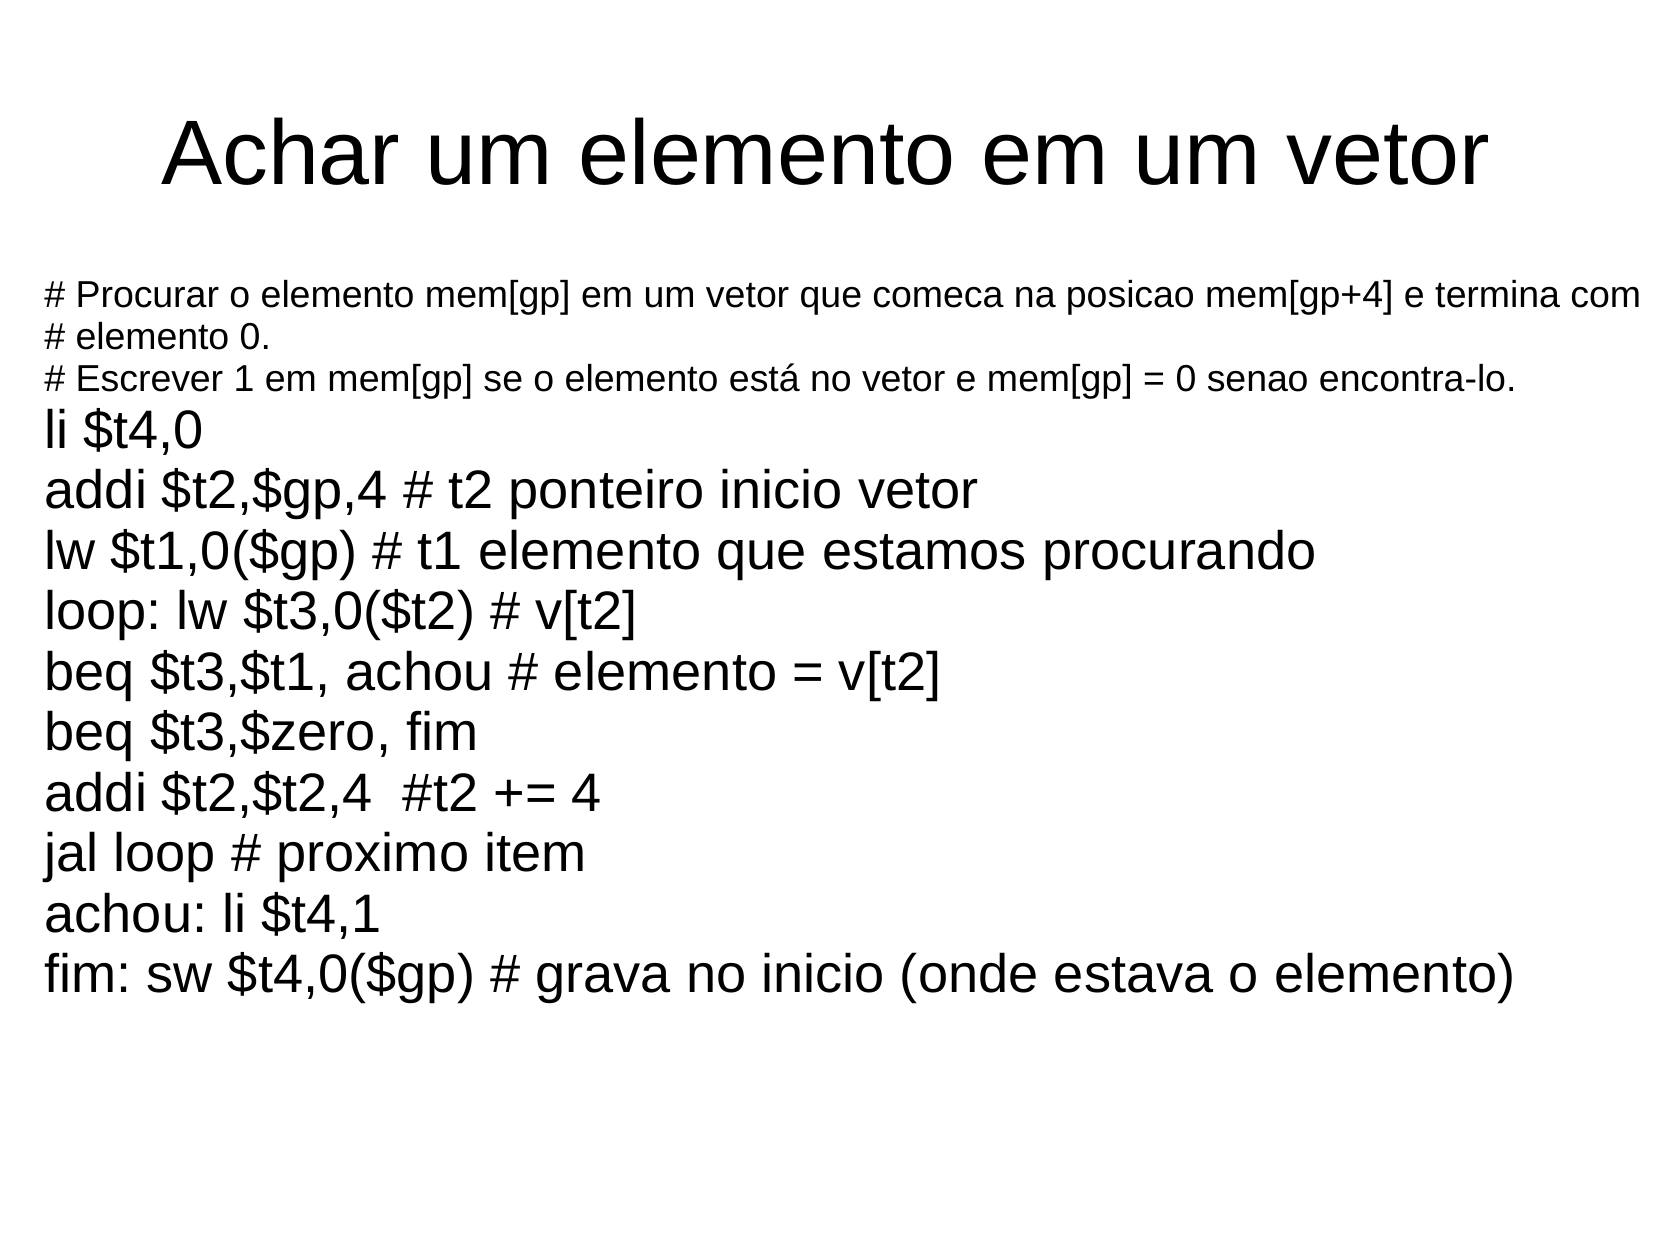

# Achar um elemento em um vetor
# Procurar o elemento mem[gp] em um vetor que comeca na posicao mem[gp+4] e termina com
# elemento 0.
# Escrever 1 em mem[gp] se o elemento está no vetor e mem[gp] = 0 senao encontra-lo.
li $t4,0
addi $t2,$gp,4 # t2 ponteiro inicio vetor
lw $t1,0($gp) # t1 elemento que estamos procurando
loop: lw $t3,0($t2) # v[t2]
beq $t3,$t1, achou # elemento = v[t2]
beq $t3,$zero, fim
addi $t2,$t2,4 #t2 += 4
jal loop # proximo item
achou: li $t4,1
fim: sw $t4,0($gp) # grava no inicio (onde estava o elemento)